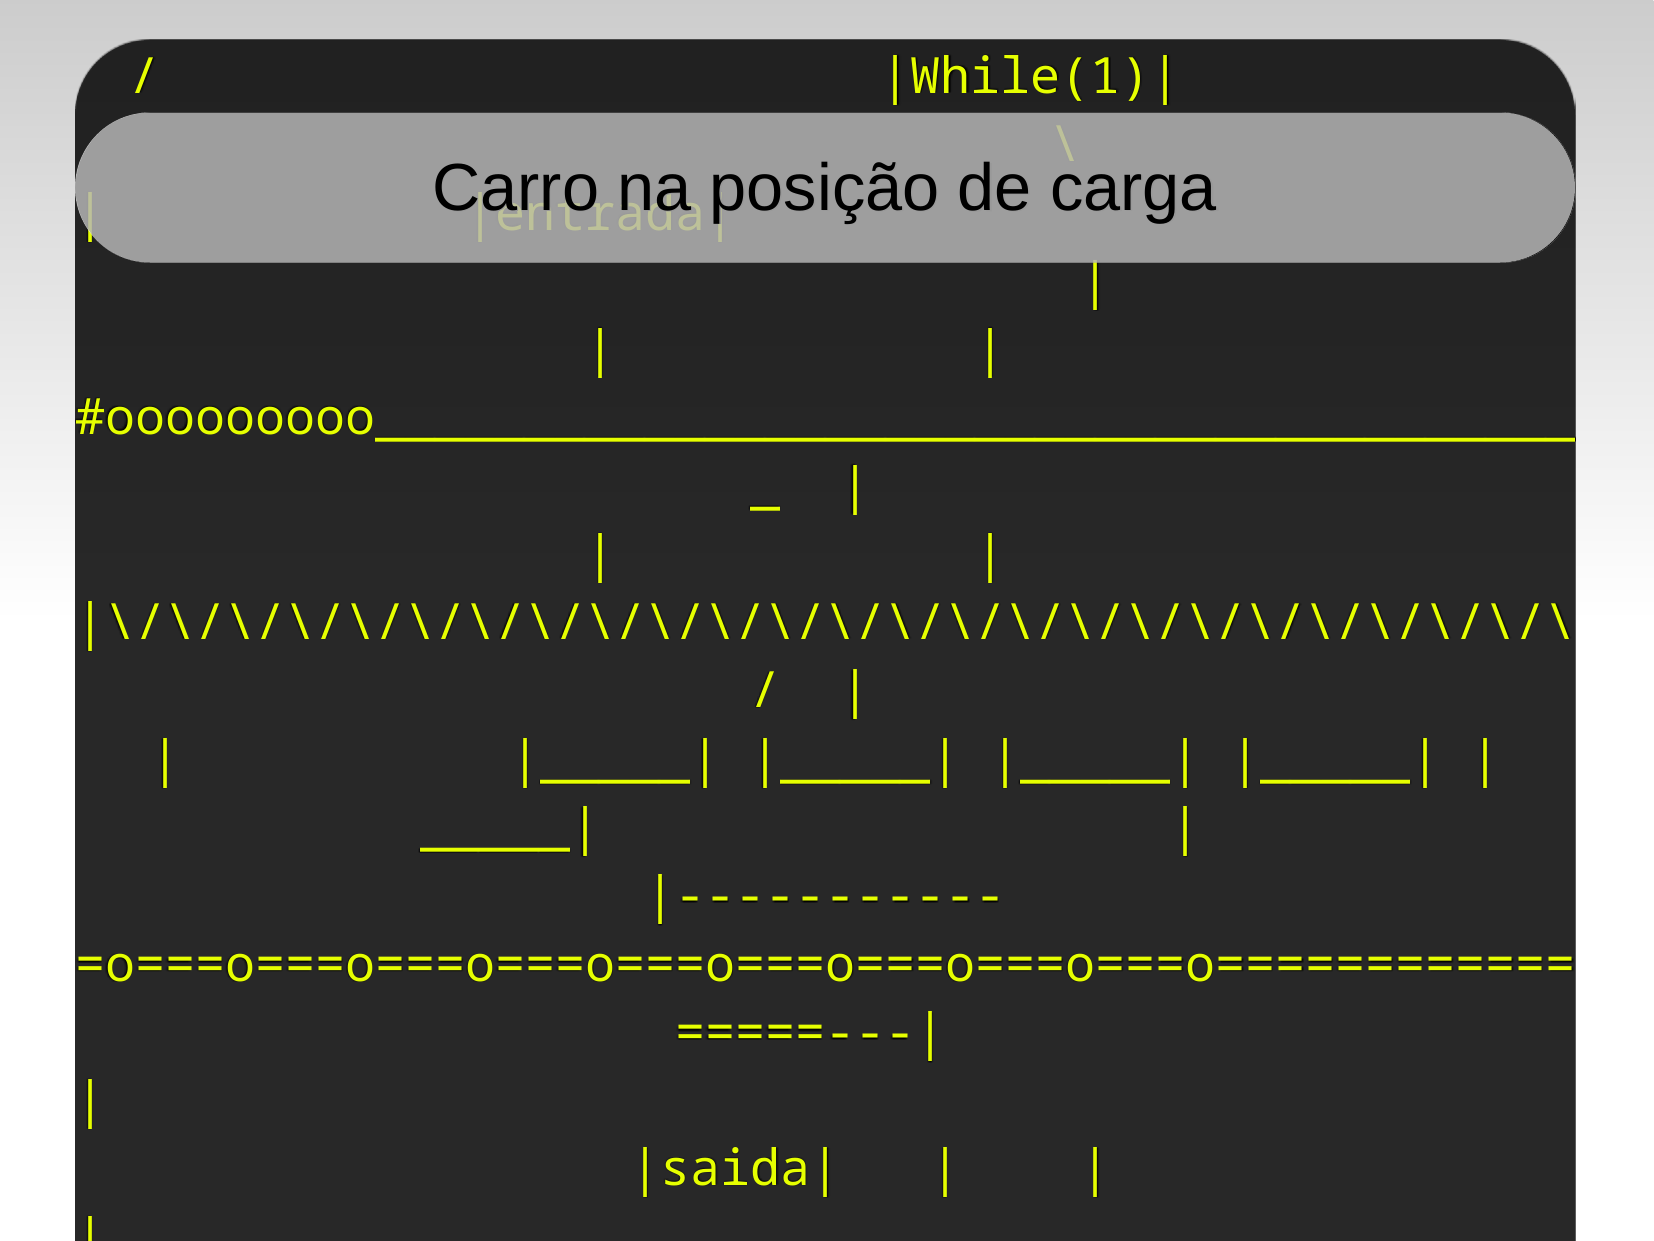

/ |While(1)| \
| |entrada| |
| | #ooooooooo_________________________________________ |
| | |\/\/\/\/\/\/\/\/\/\/\/\/\/\/\/\/\/\/\/\/\/\/\/\/\/ |
| |_____| |_____| |_____| |_____| |_____| |
|-----------=o===o===o===o===o===o===o===o===o===o=================---|
| |saida| | |
| |_________| |
\ /
Carro na posição de carga